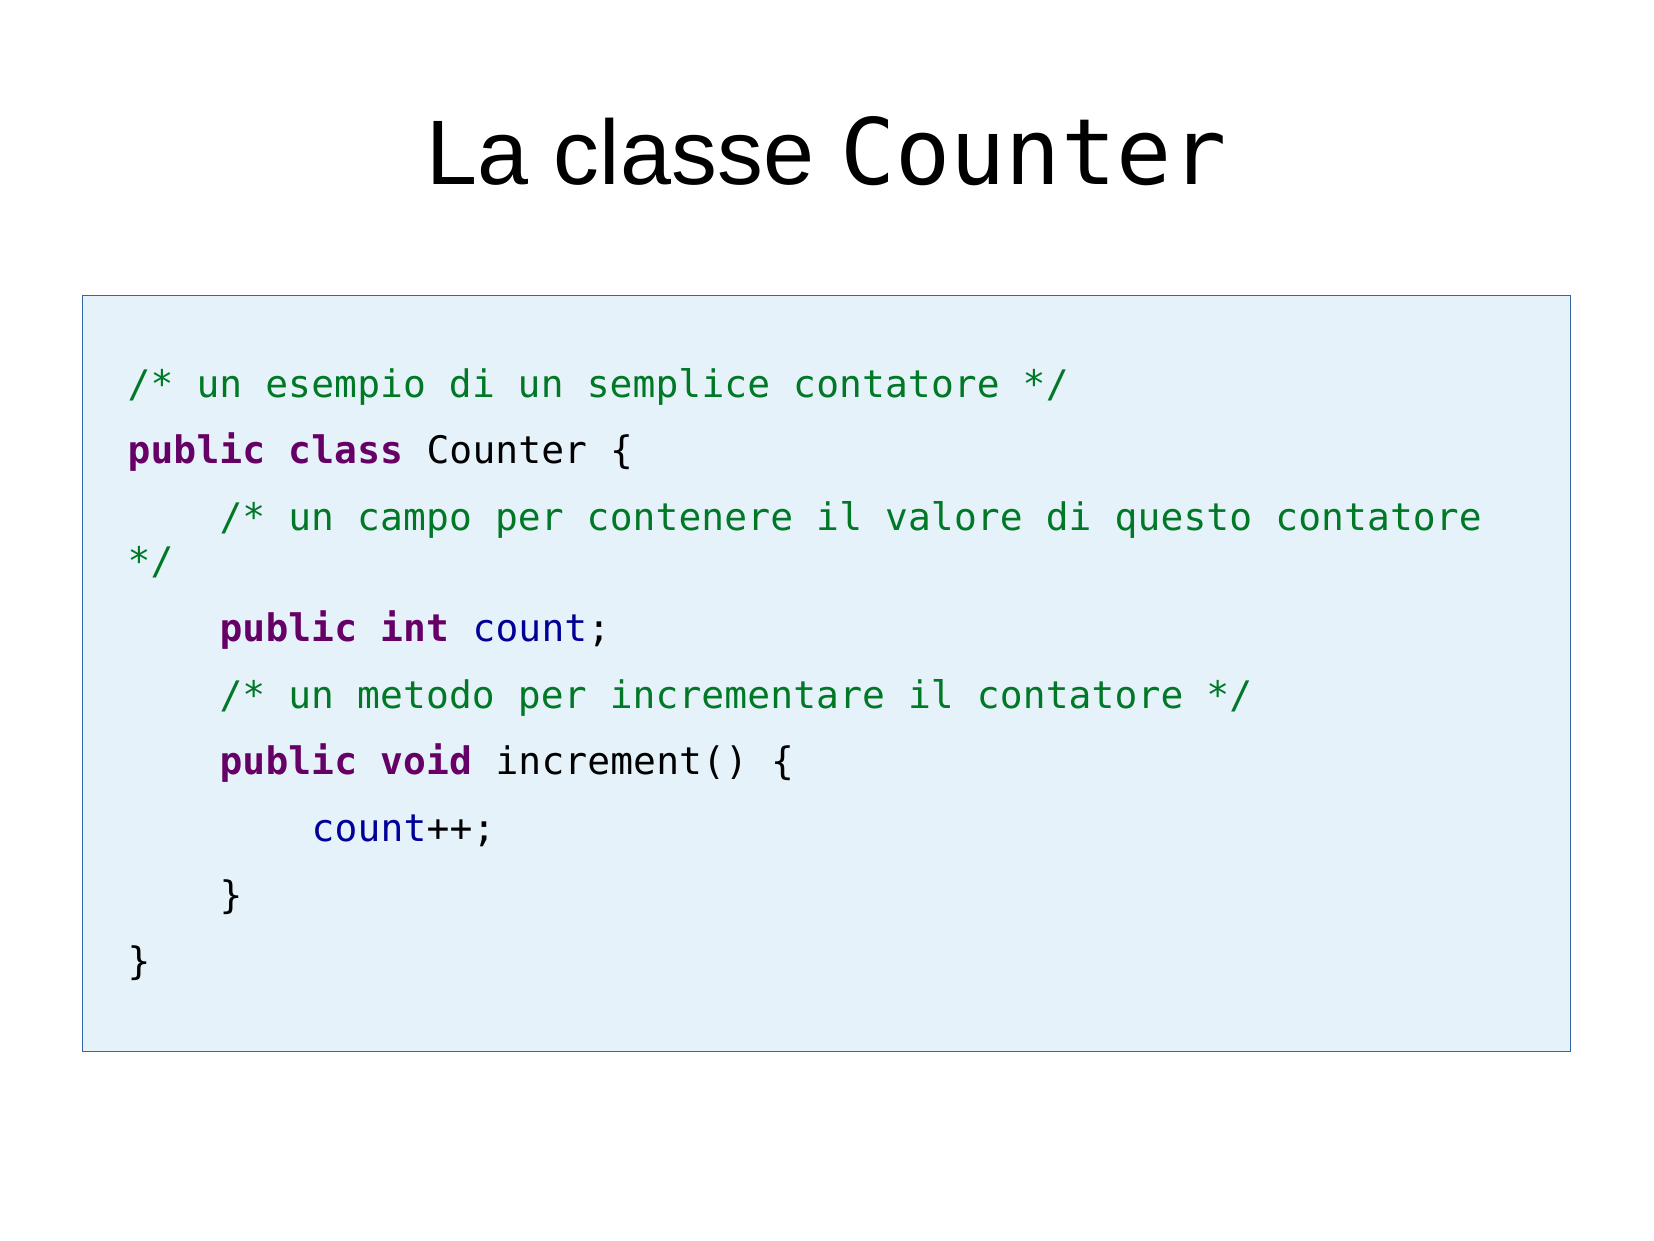

# La classe Counter
/* un esempio di un semplice contatore */
public class Counter {
 /* un campo per contenere il valore di questo contatore */
 public int count;
 /* un metodo per incrementare il contatore */
 public void increment() {
 count++;
 }
}